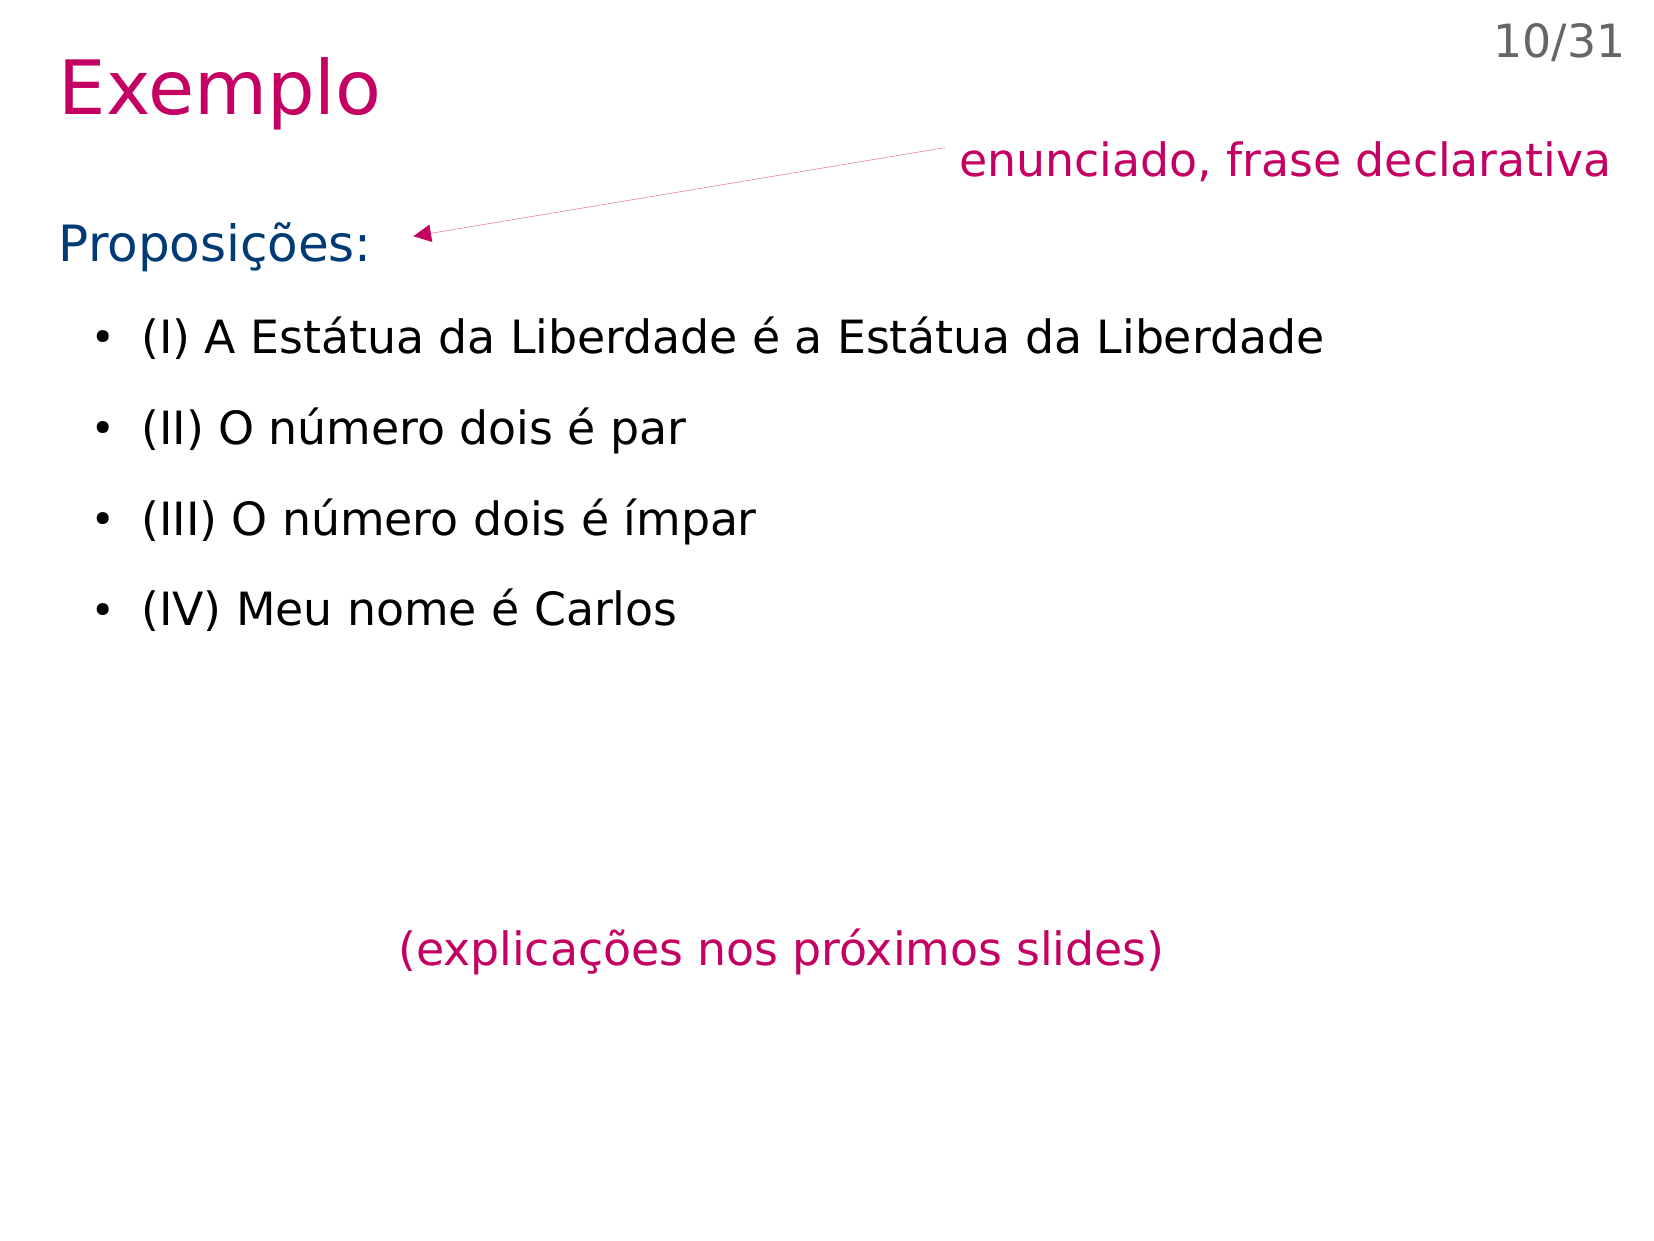

10
# Exemplo
enunciado, frase declarativa
Proposições:
(I) A Estátua da Liberdade é a Estátua da Liberdade
(II) O número dois é par
(III) O número dois é ímpar
(IV) Meu nome é Carlos
(explicações nos próximos slides)